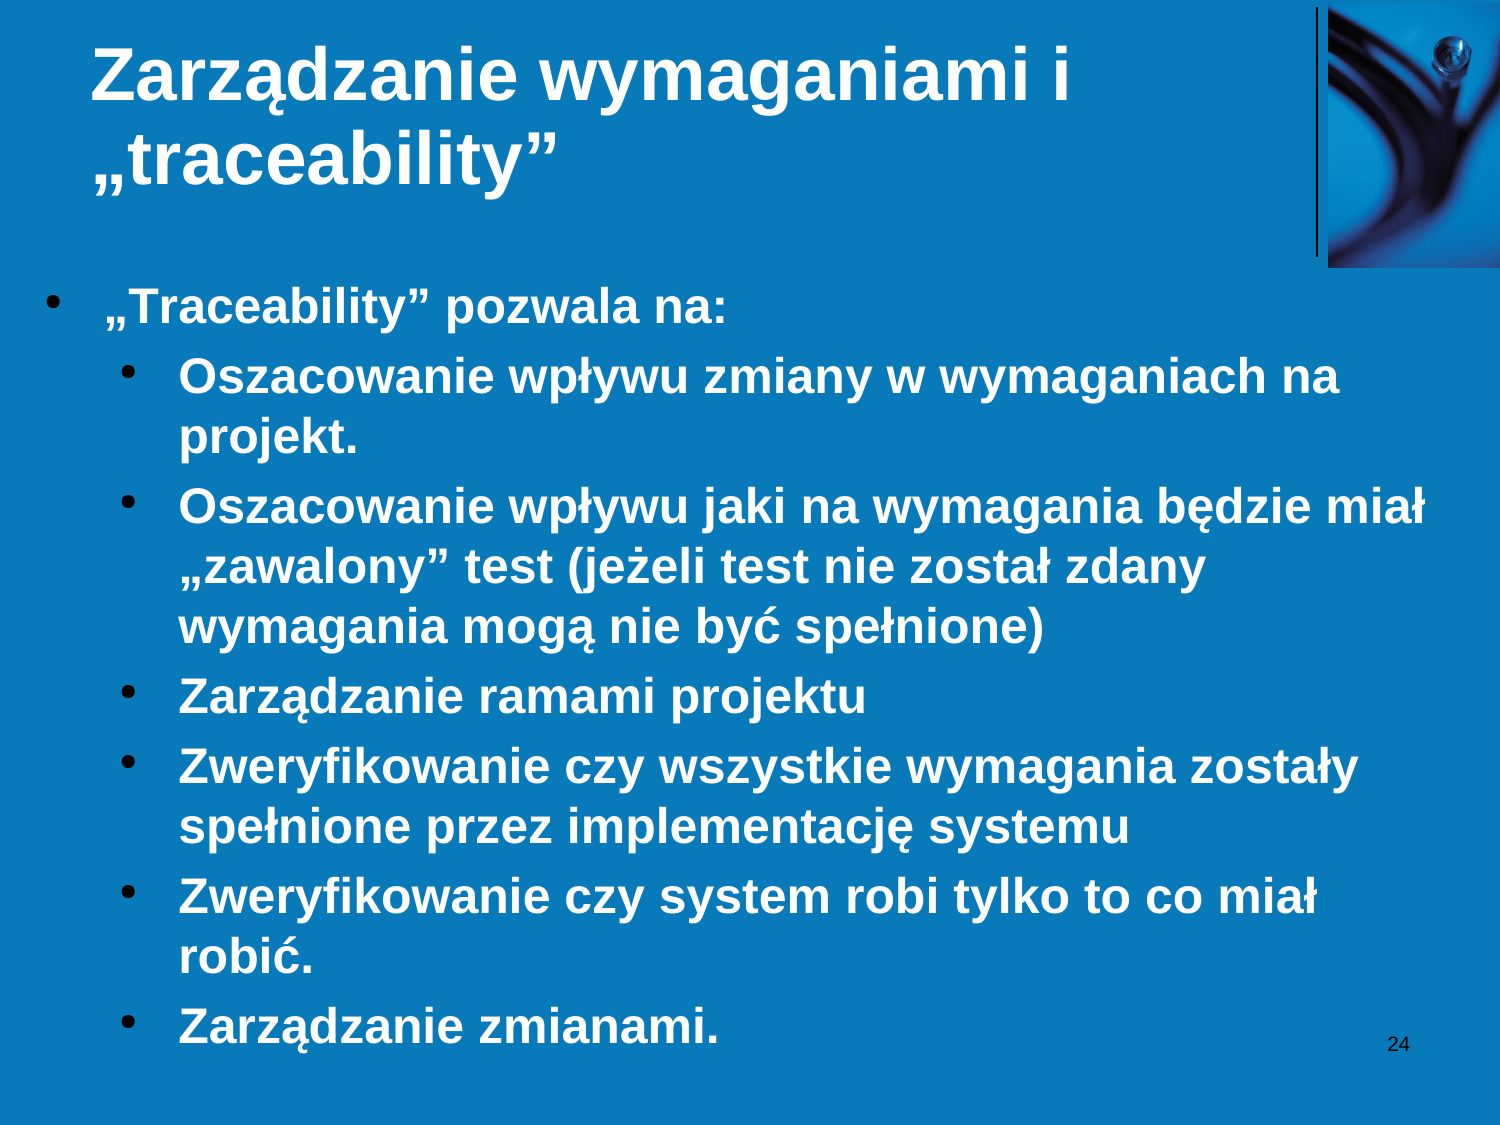

# Zarządzanie wymaganiami i „traceability”
„Traceability” pozwala na:
Oszacowanie wpływu zmiany w wymaganiach na projekt.
Oszacowanie wpływu jaki na wymagania będzie miał „zawalony” test (jeżeli test nie został zdany wymagania mogą nie być spełnione)
Zarządzanie ramami projektu
Zweryfikowanie czy wszystkie wymagania zostały spełnione przez implementację systemu
Zweryfikowanie czy system robi tylko to co miał robić.
Zarządzanie zmianami.
24